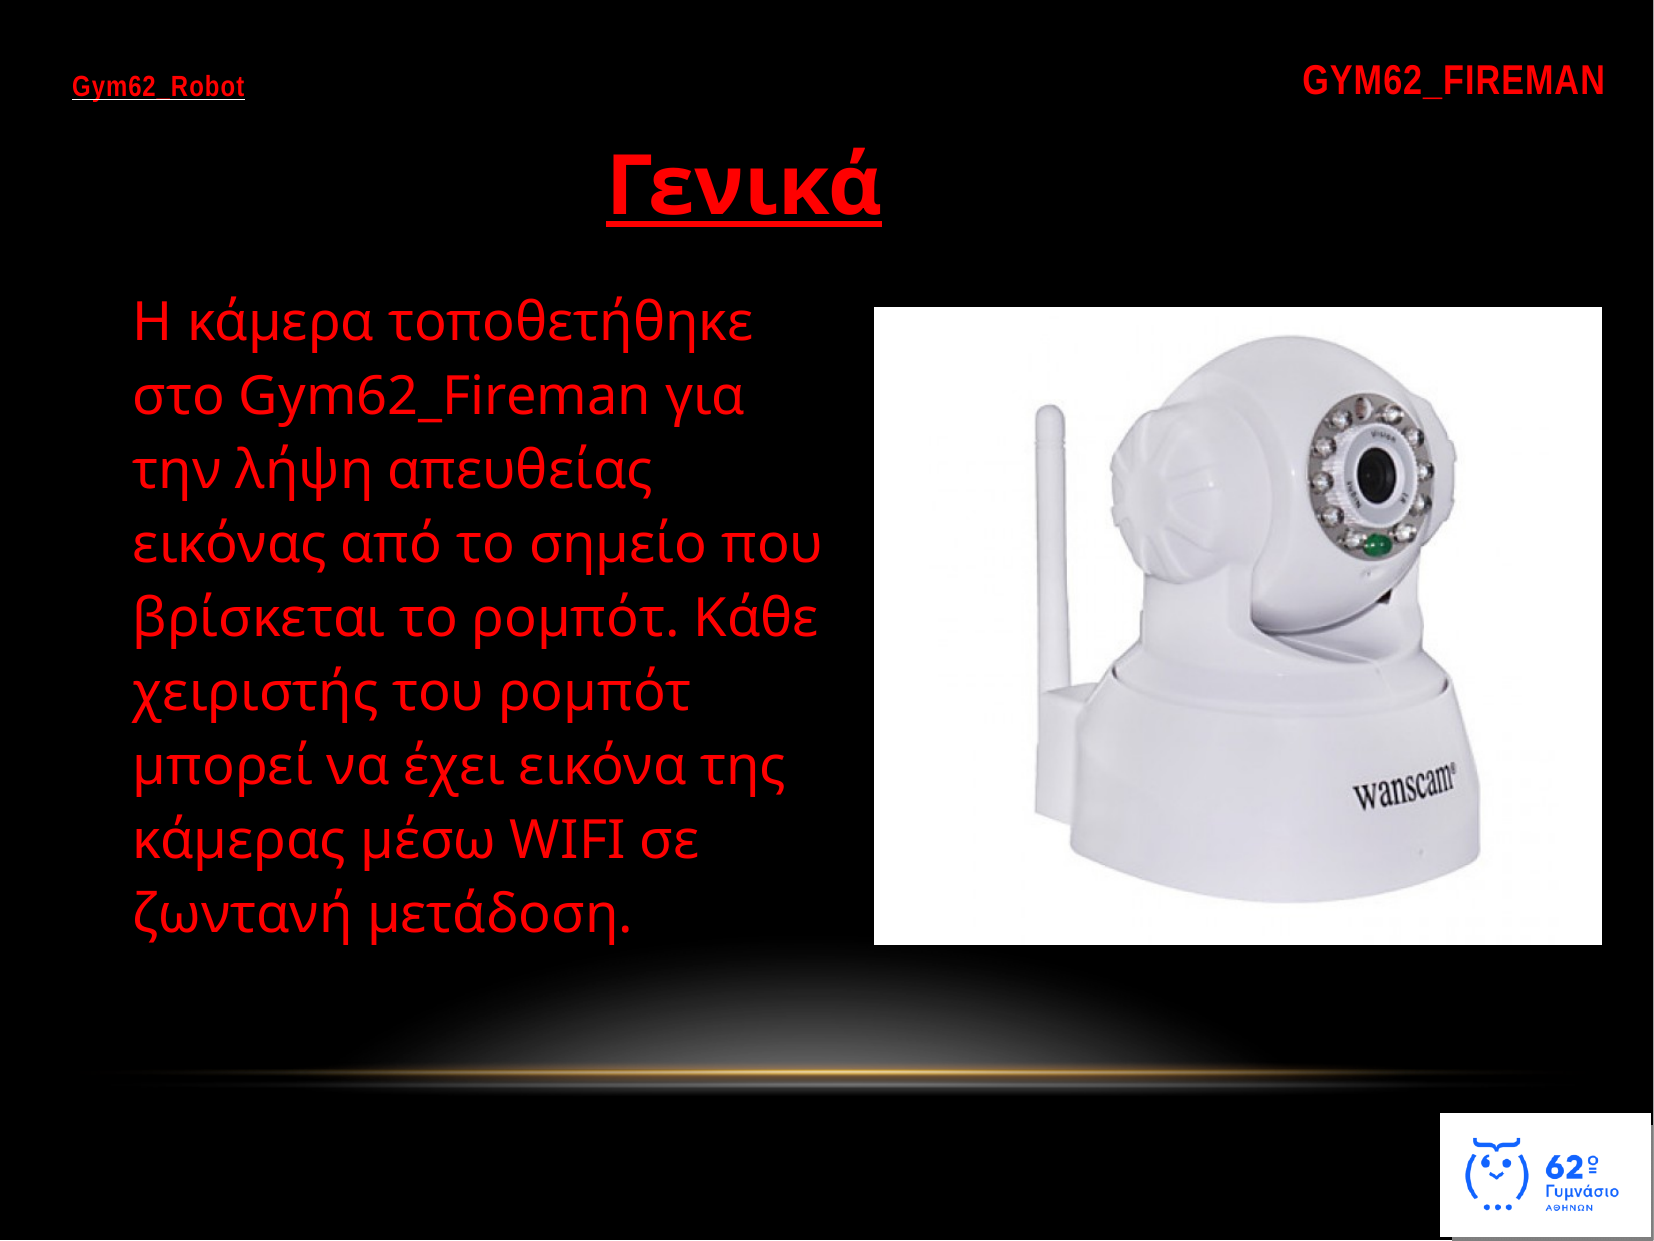

Gym62_FireMan
Gym62_Robot
Γενικά
Η κάμερα τοποθετήθηκε στο Gym62_Fireman για την λήψη απευθείας εικόνας από το σημείο που βρίσκεται το ρομπότ. Κάθε χειριστής του ρομπότ μπορεί να έχει εικόνα της κάμερας μέσω WIFI σε ζωντανή μετάδοση.